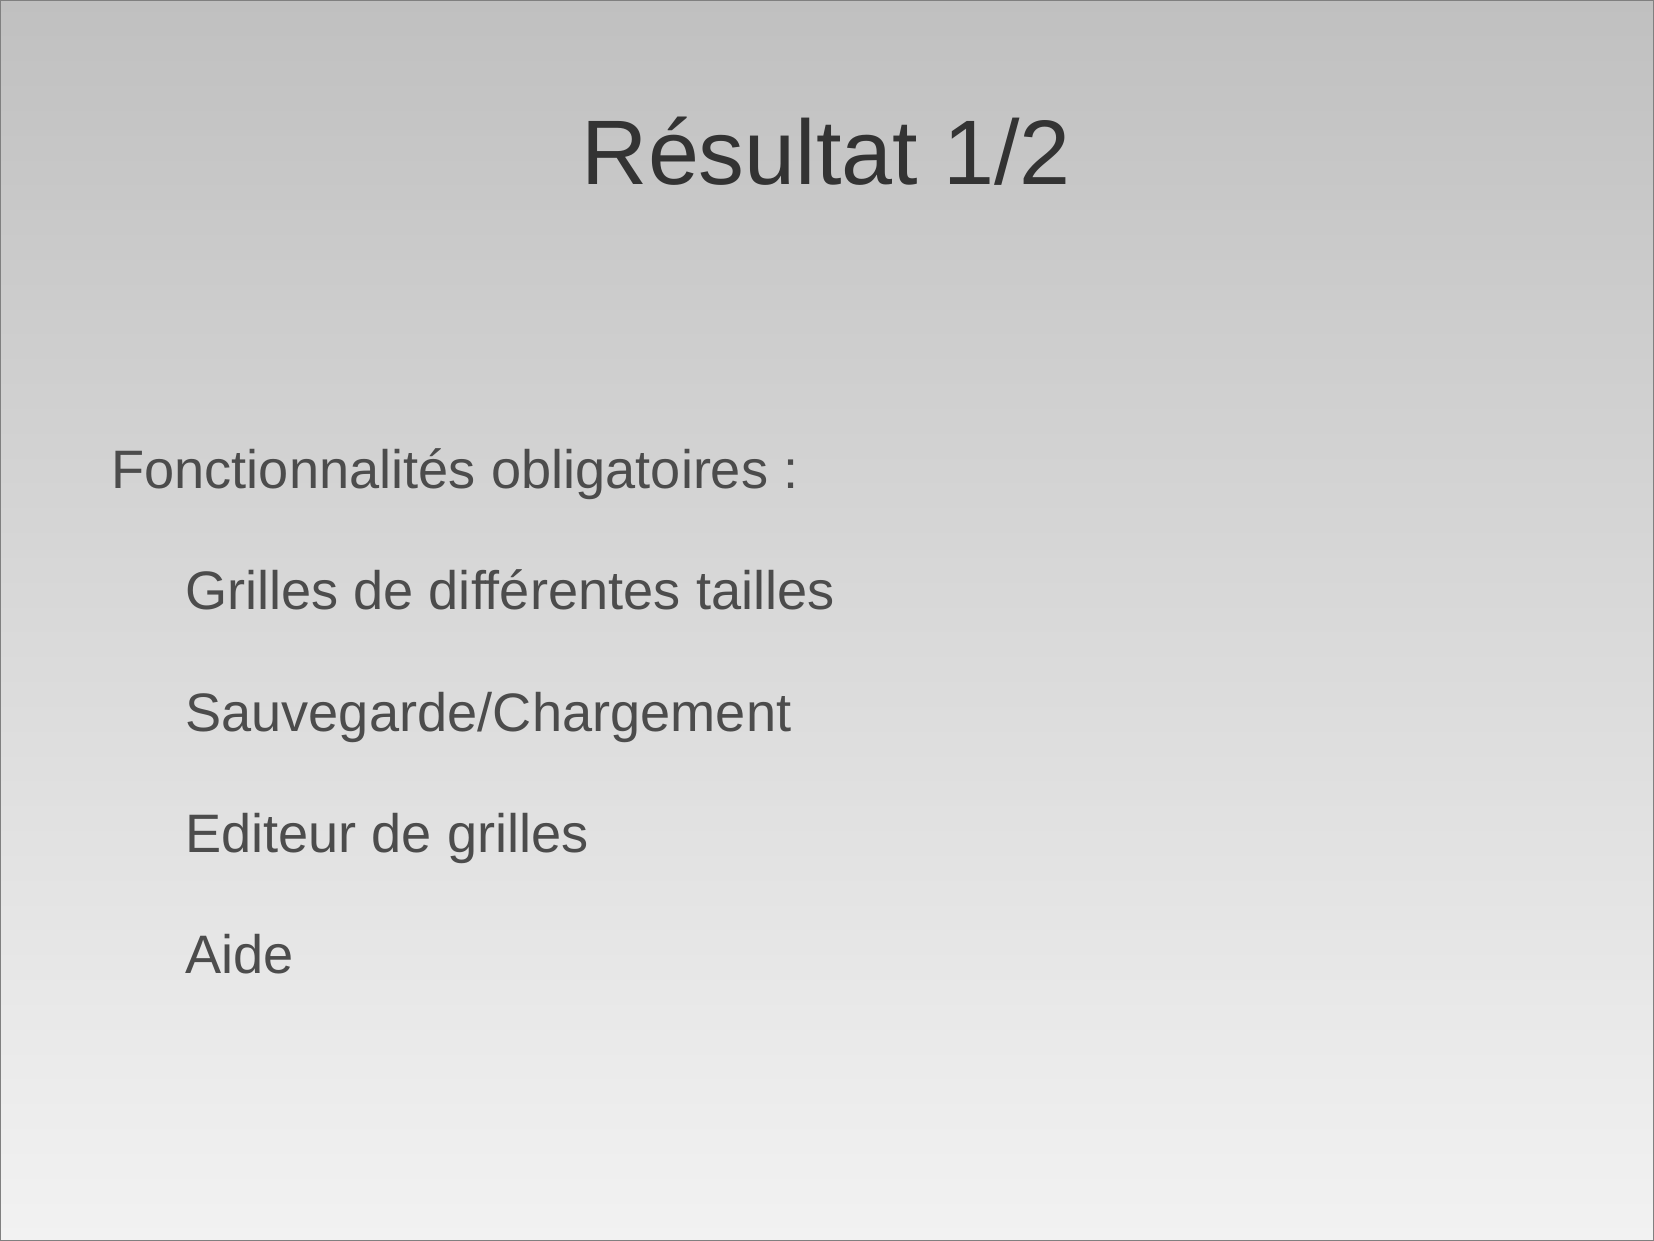

# Résultat 1/2
Fonctionnalités obligatoires :
	Grilles de différentes tailles
	Sauvegarde/Chargement
	Editeur de grilles
	Aide